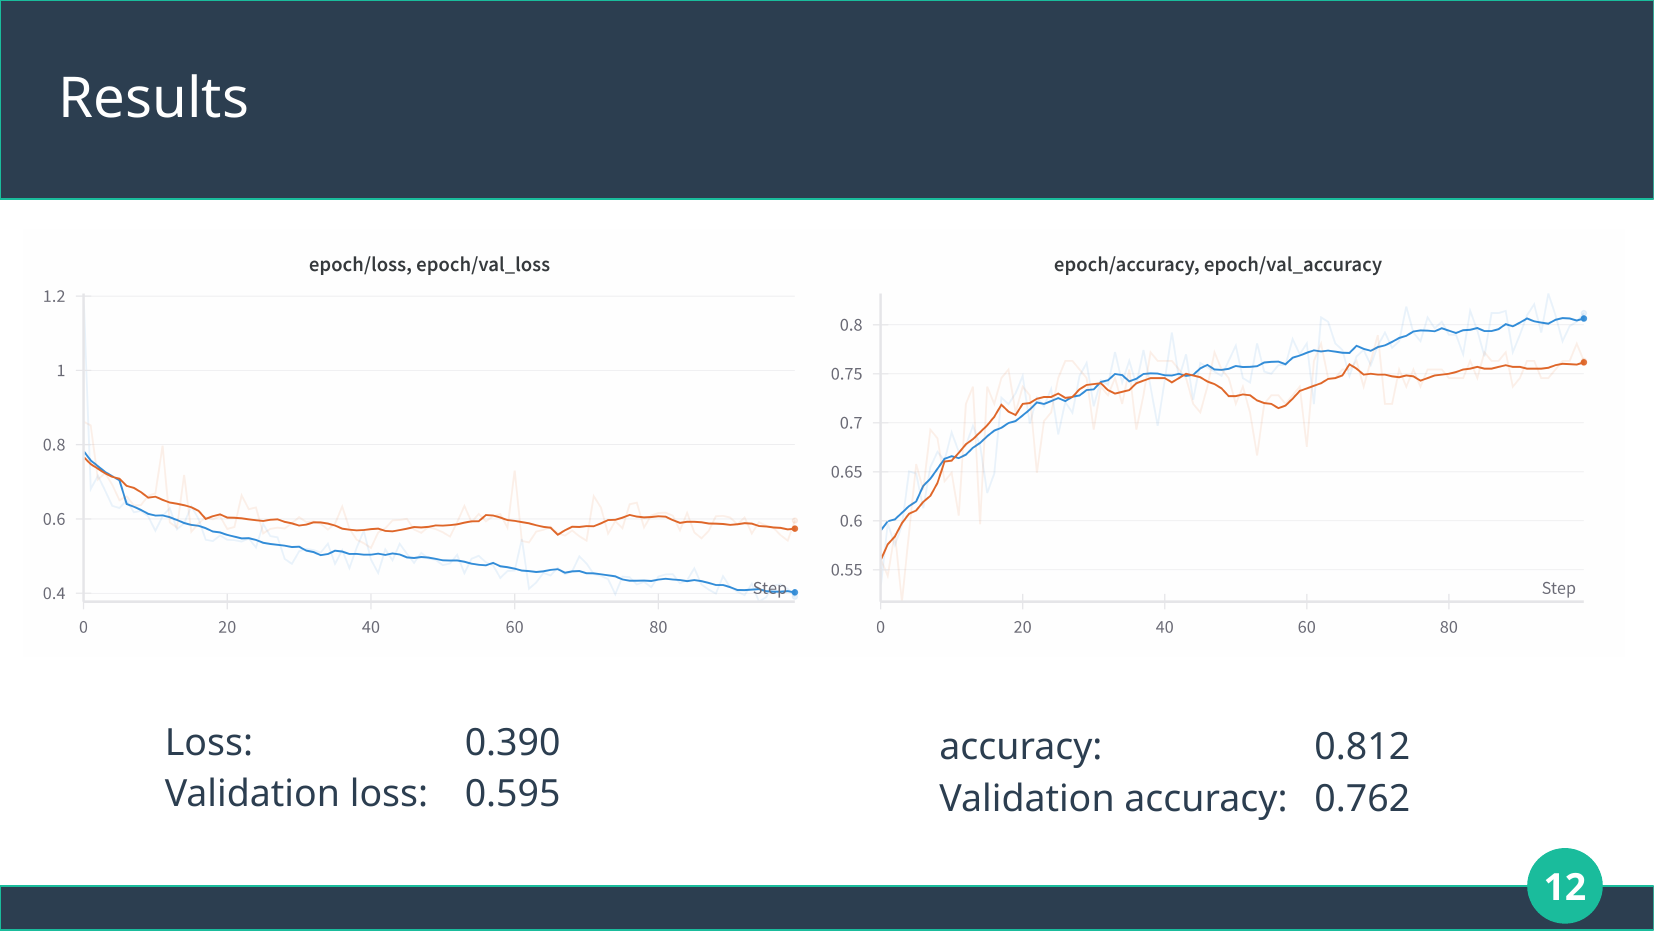

# Results
Loss: 			0.390
Validation loss:	0.595
accuracy: 			0.812
Validation accuracy:	0.762
12